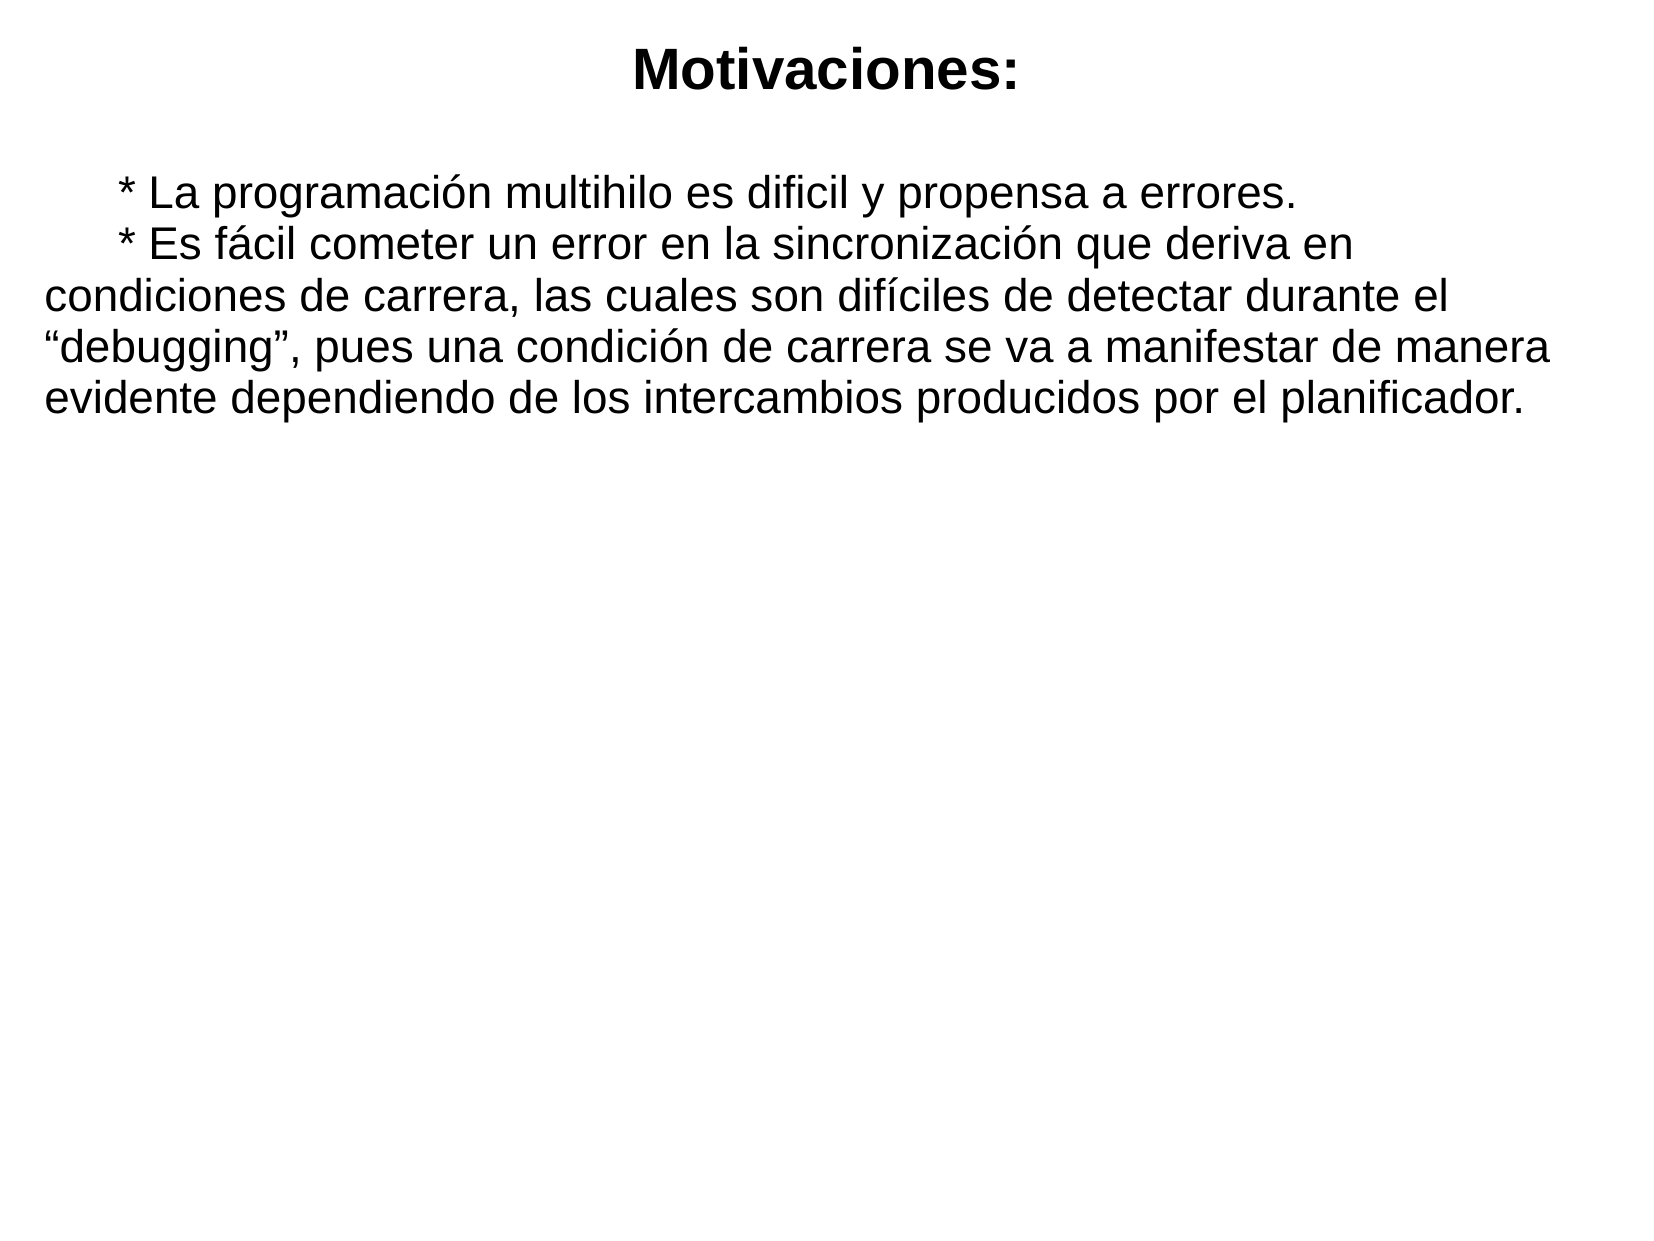

Motivaciones:
	* La programación multihilo es dificil y propensa a errores.
	* Es fácil cometer un error en la sincronización que deriva en condiciones de carrera, las cuales son difíciles de detectar durante el “debugging”, pues una condición de carrera se va a manifestar de manera evidente dependiendo de los intercambios producidos por el planificador.